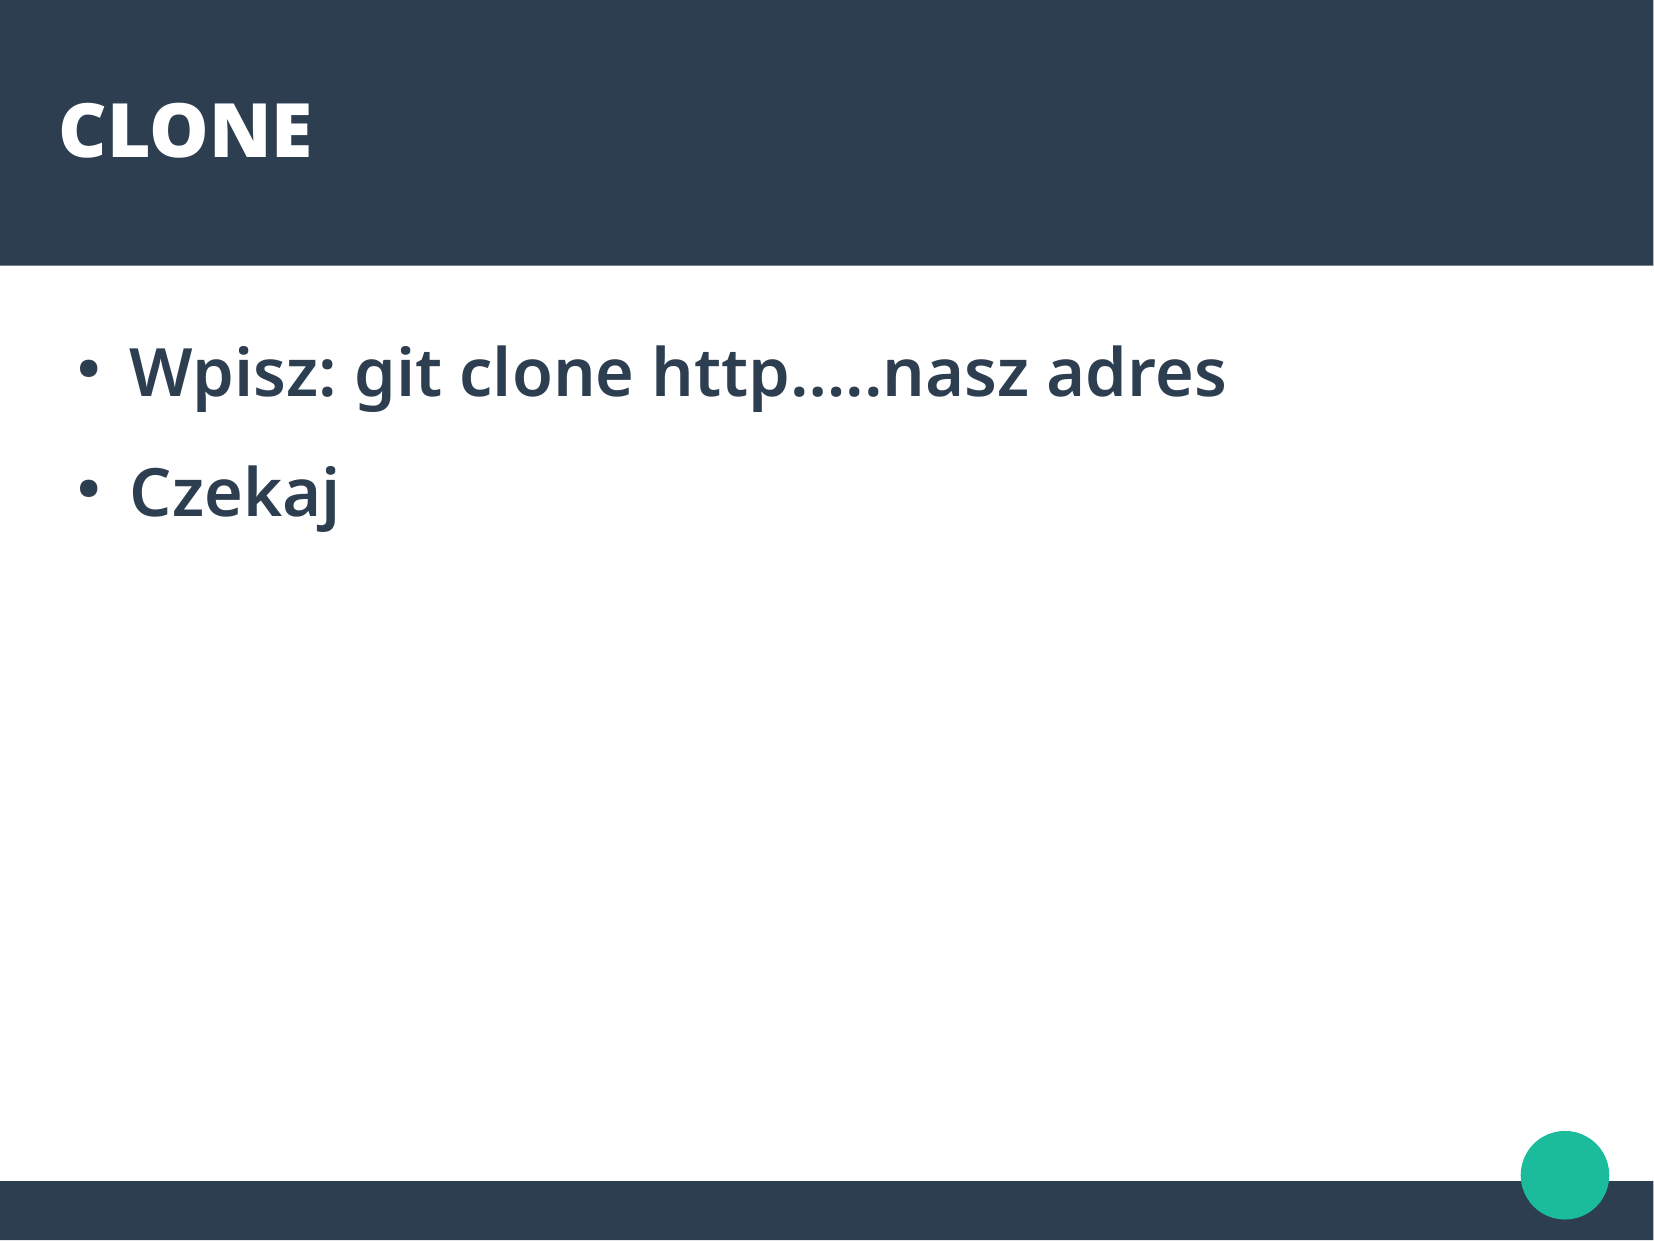

# CLONE
Wpisz: git clone http…..nasz adres
Czekaj